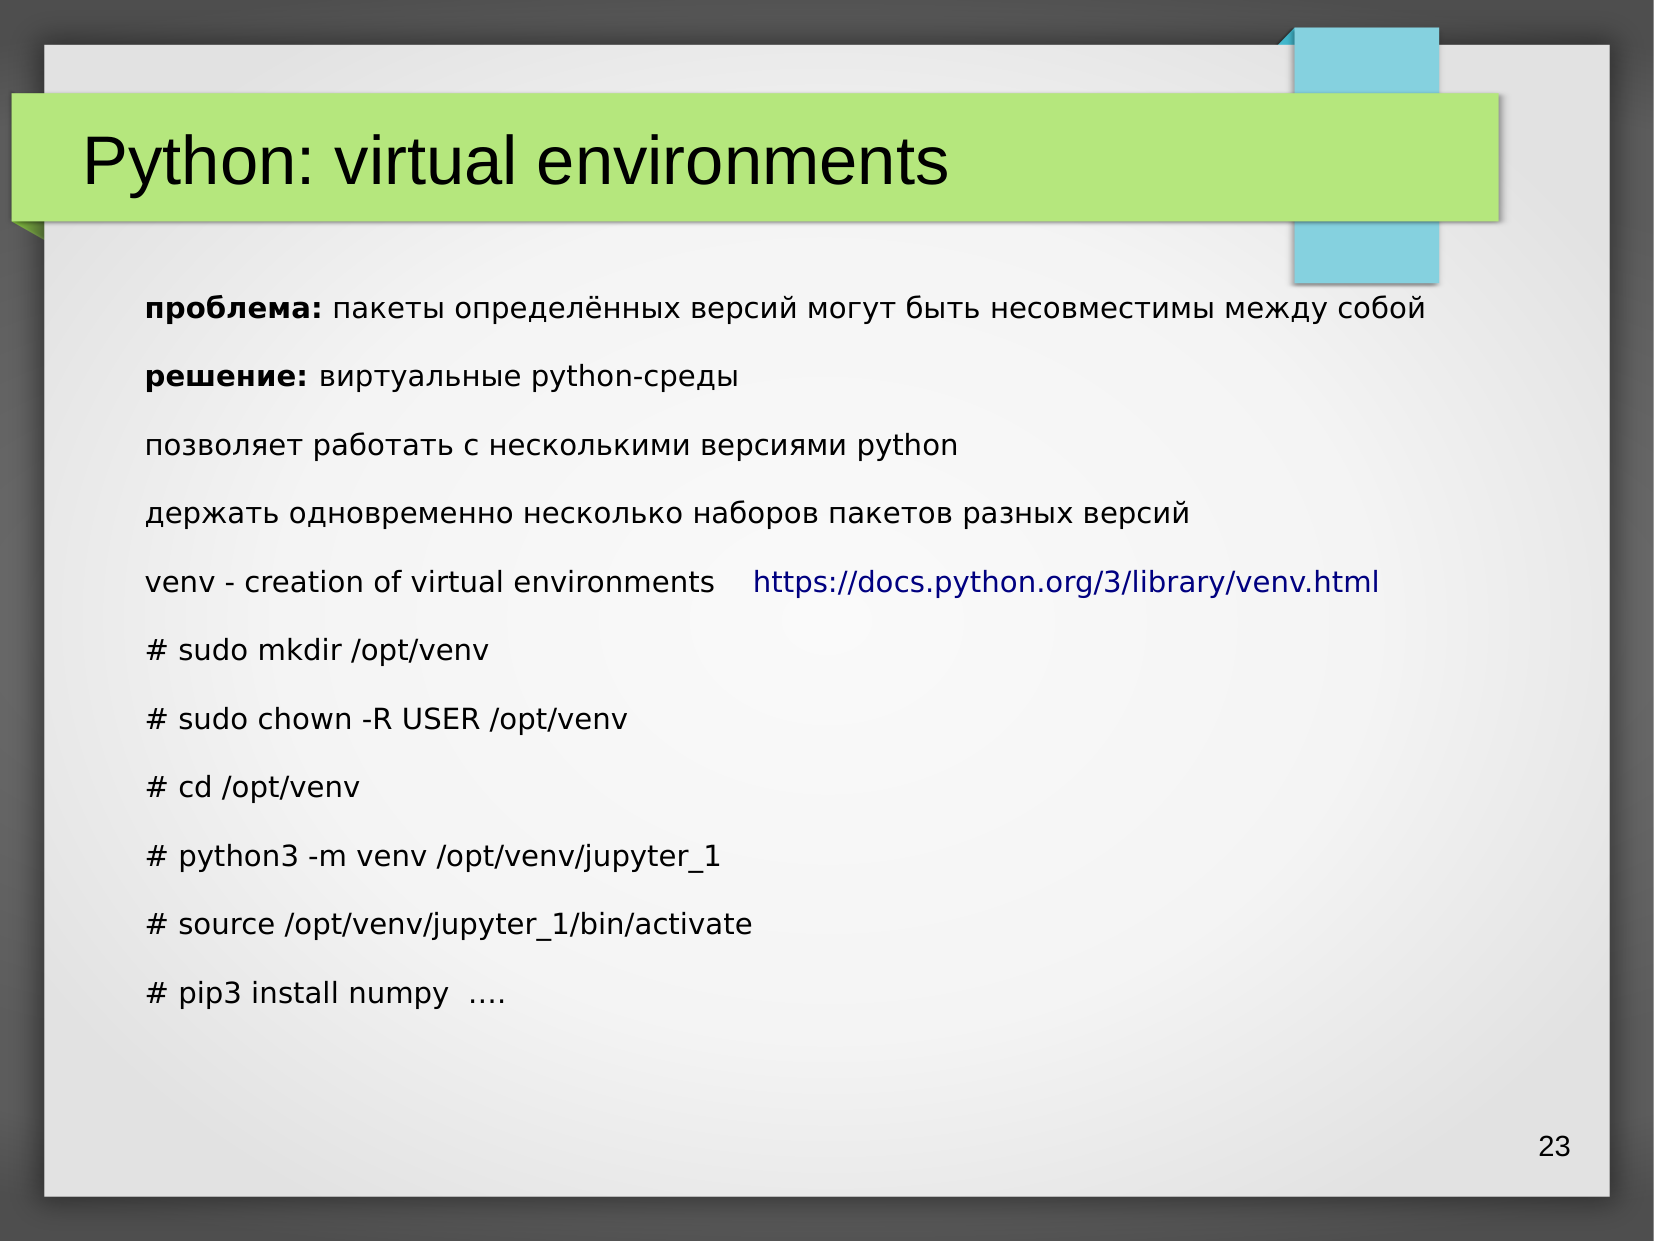

# Python: virtual environments
проблема: пакеты определённых версий могут быть несовместимы между собой
решение: виртуальные python-среды
позволяет работать с несколькими версиями python
держать одновременно несколько наборов пакетов разных версий
venv - creation of virtual environments https://docs.python.org/3/library/venv.html
# sudo mkdir /opt/venv
# sudo chown -R USER /opt/venv
# cd /opt/venv
# python3 -m venv /opt/venv/jupyter_1
# source /opt/venv/jupyter_1/bin/activate
# pip3 install numpy ….
23